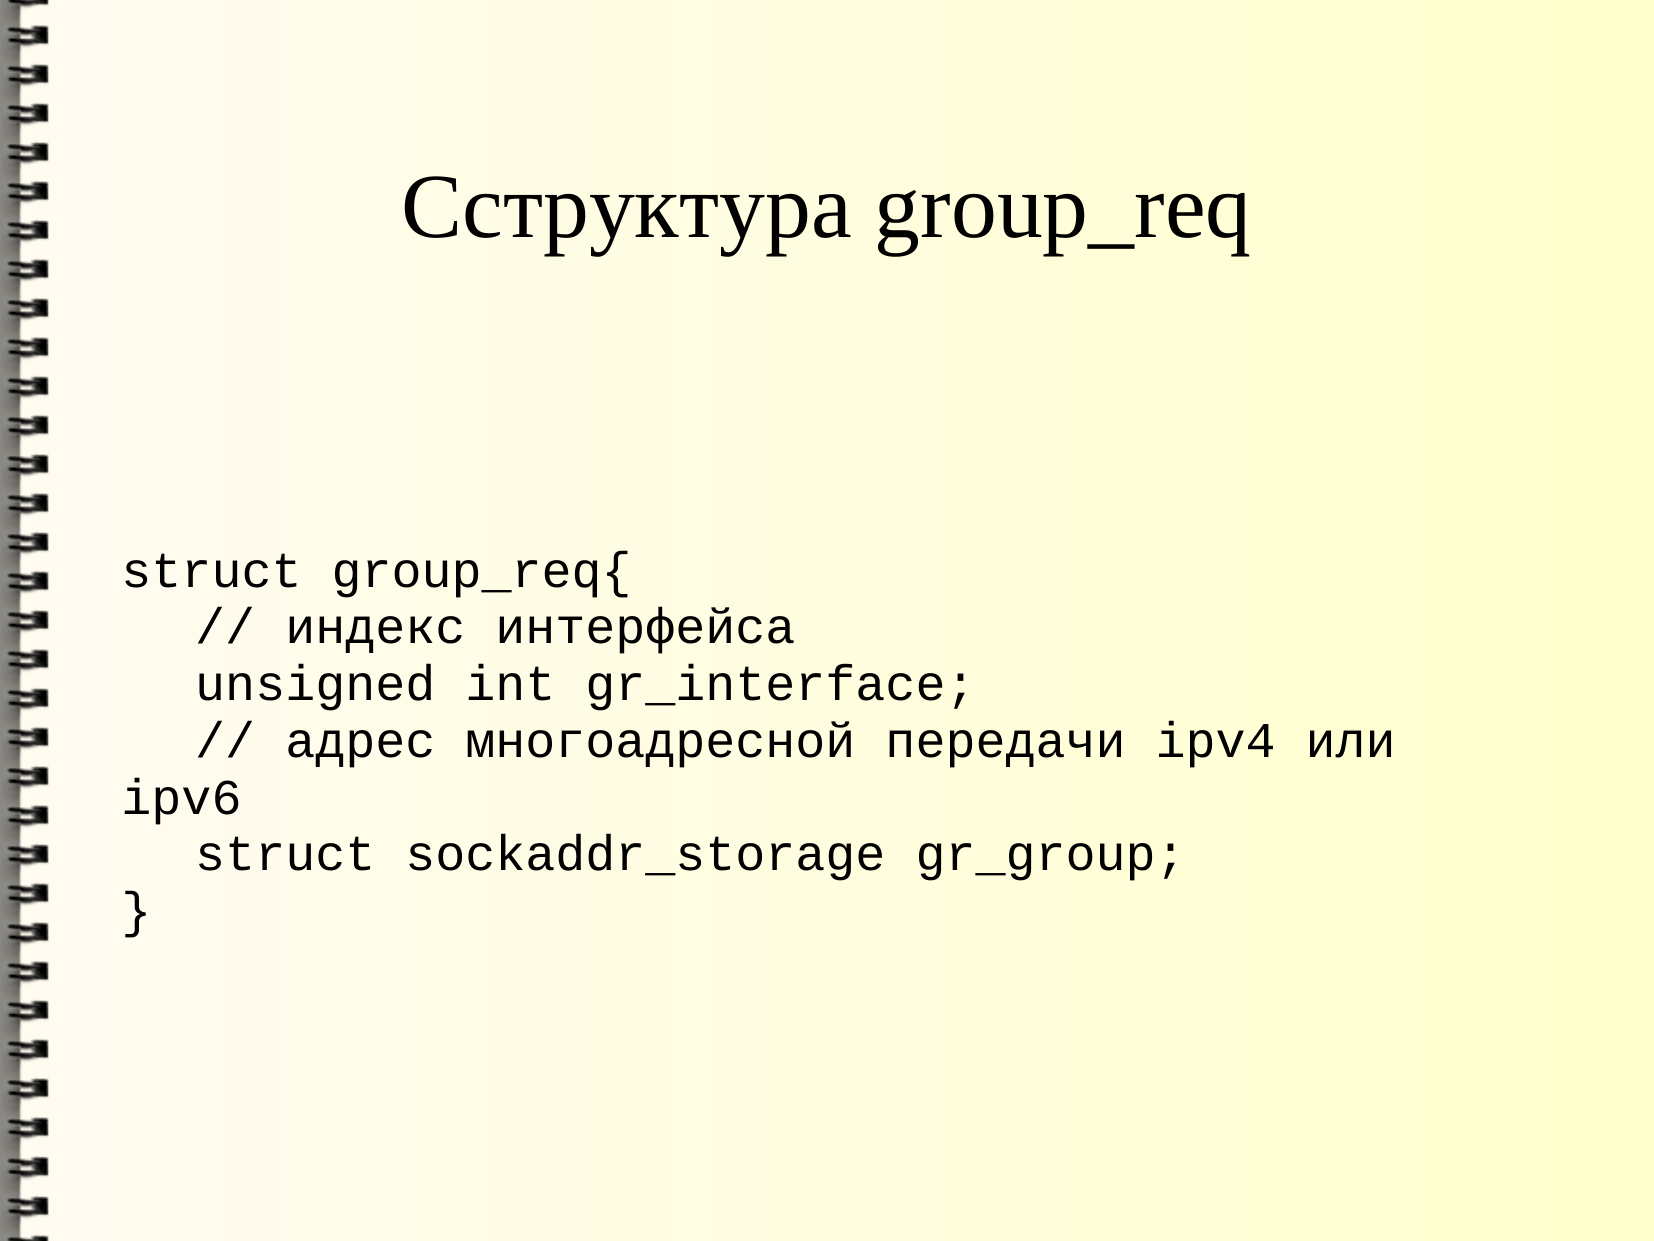

# Cструктура group_req
struct group_req{
	// индекс интерфейса
	unsigned int gr_interface;
	// адрес многоадресной передачи ipv4 или ipv6
	struct sockaddr_storage gr_group;
}